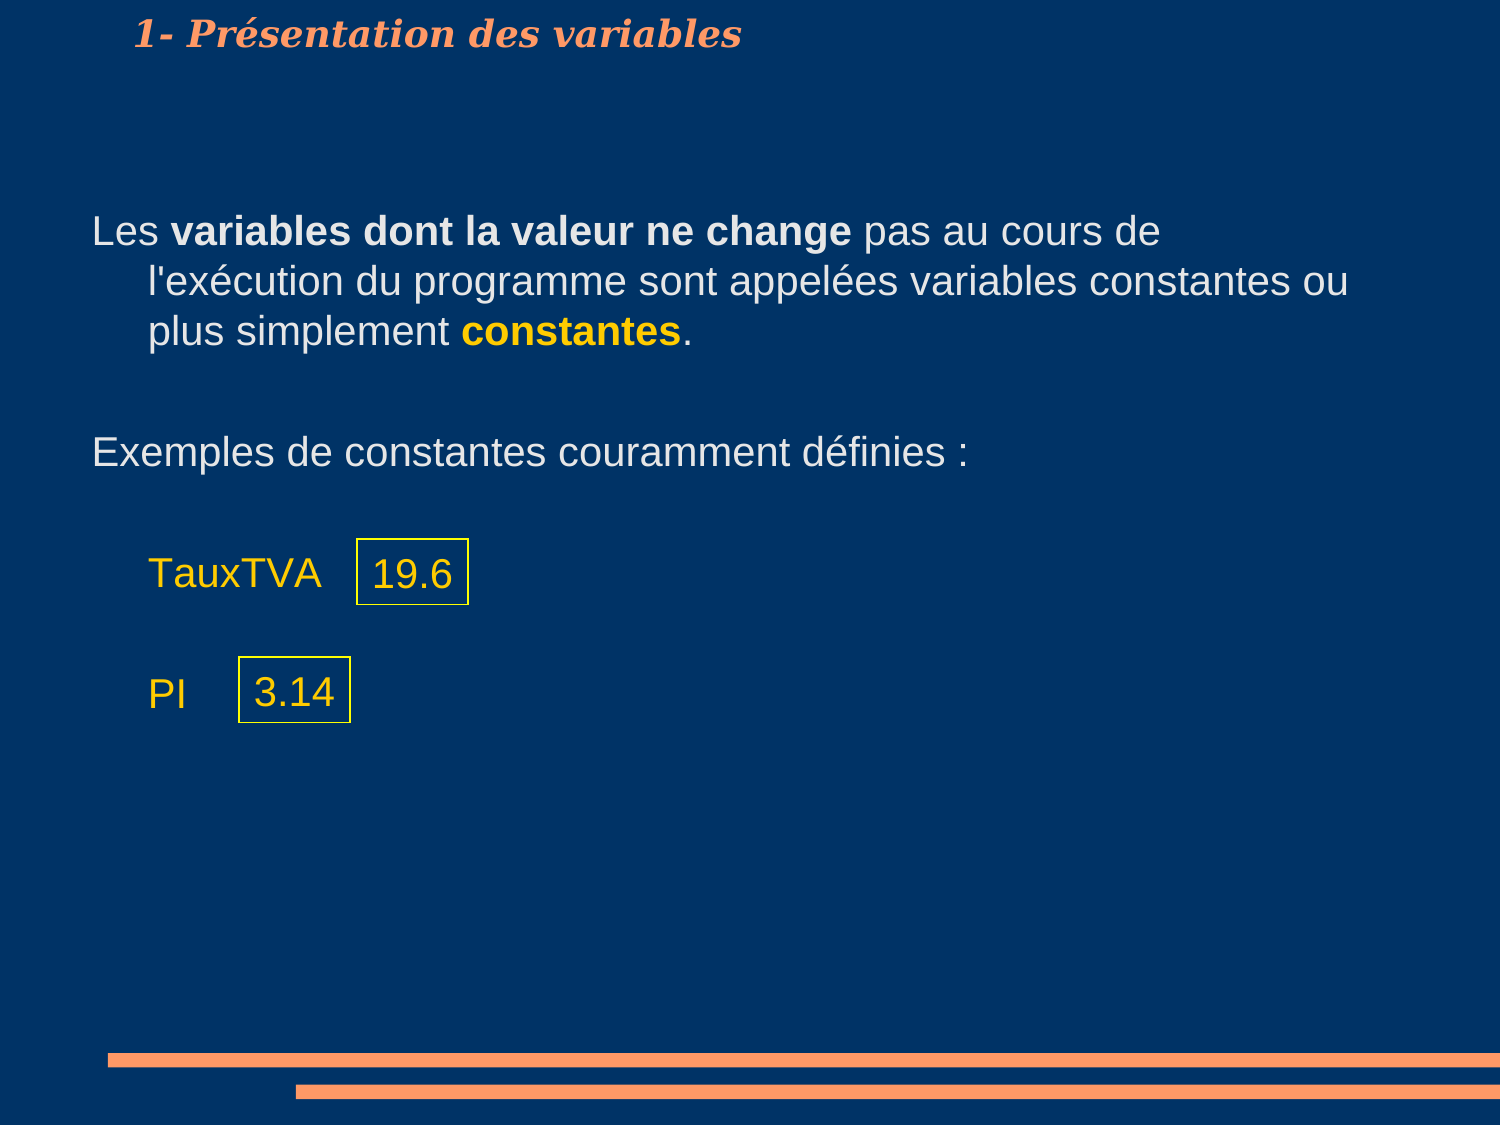

# 1- Présentation des variables
Les variables dont la valeur ne change pas au cours de l'exécution du programme sont appelées variables constantes ou plus simplement constantes.
Exemples de constantes couramment définies :
	TauxTVA
	PI
19.6
3.14